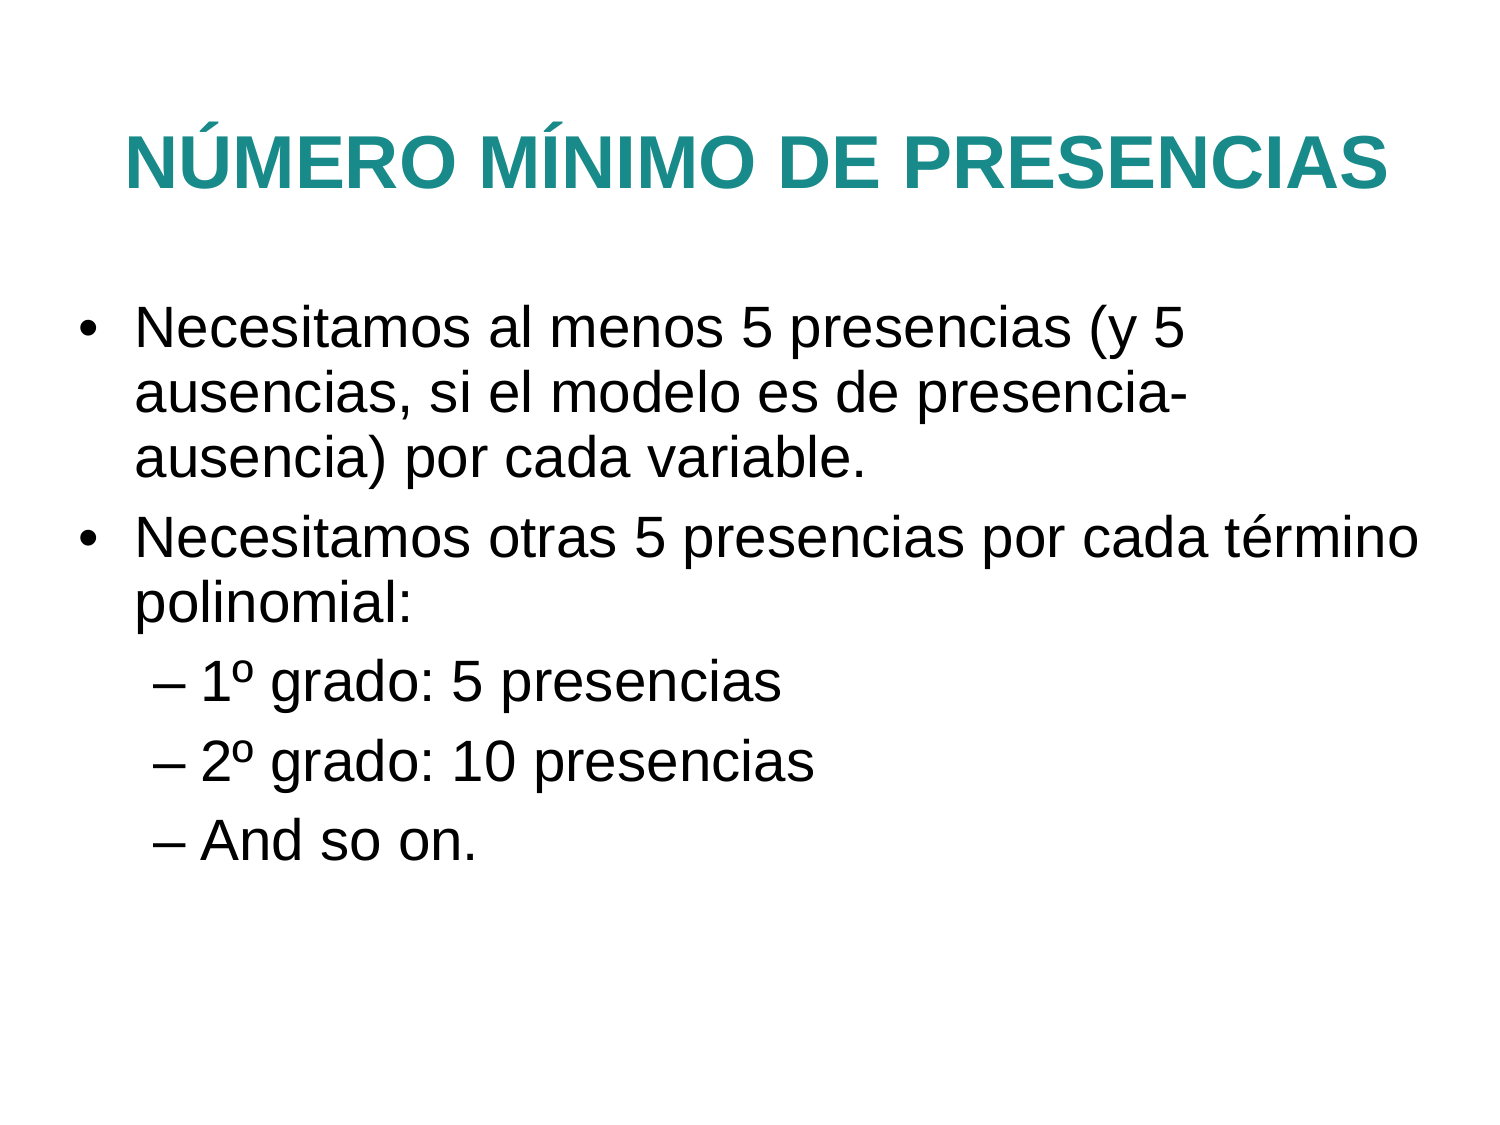

# NÚMERO MÍNIMO DE PRESENCIAS
Necesitamos al menos 5 presencias (y 5 ausencias, si el modelo es de presencia-ausencia) por cada variable.
Necesitamos otras 5 presencias por cada término polinomial:
1º grado: 5 presencias
2º grado: 10 presencias
And so on.